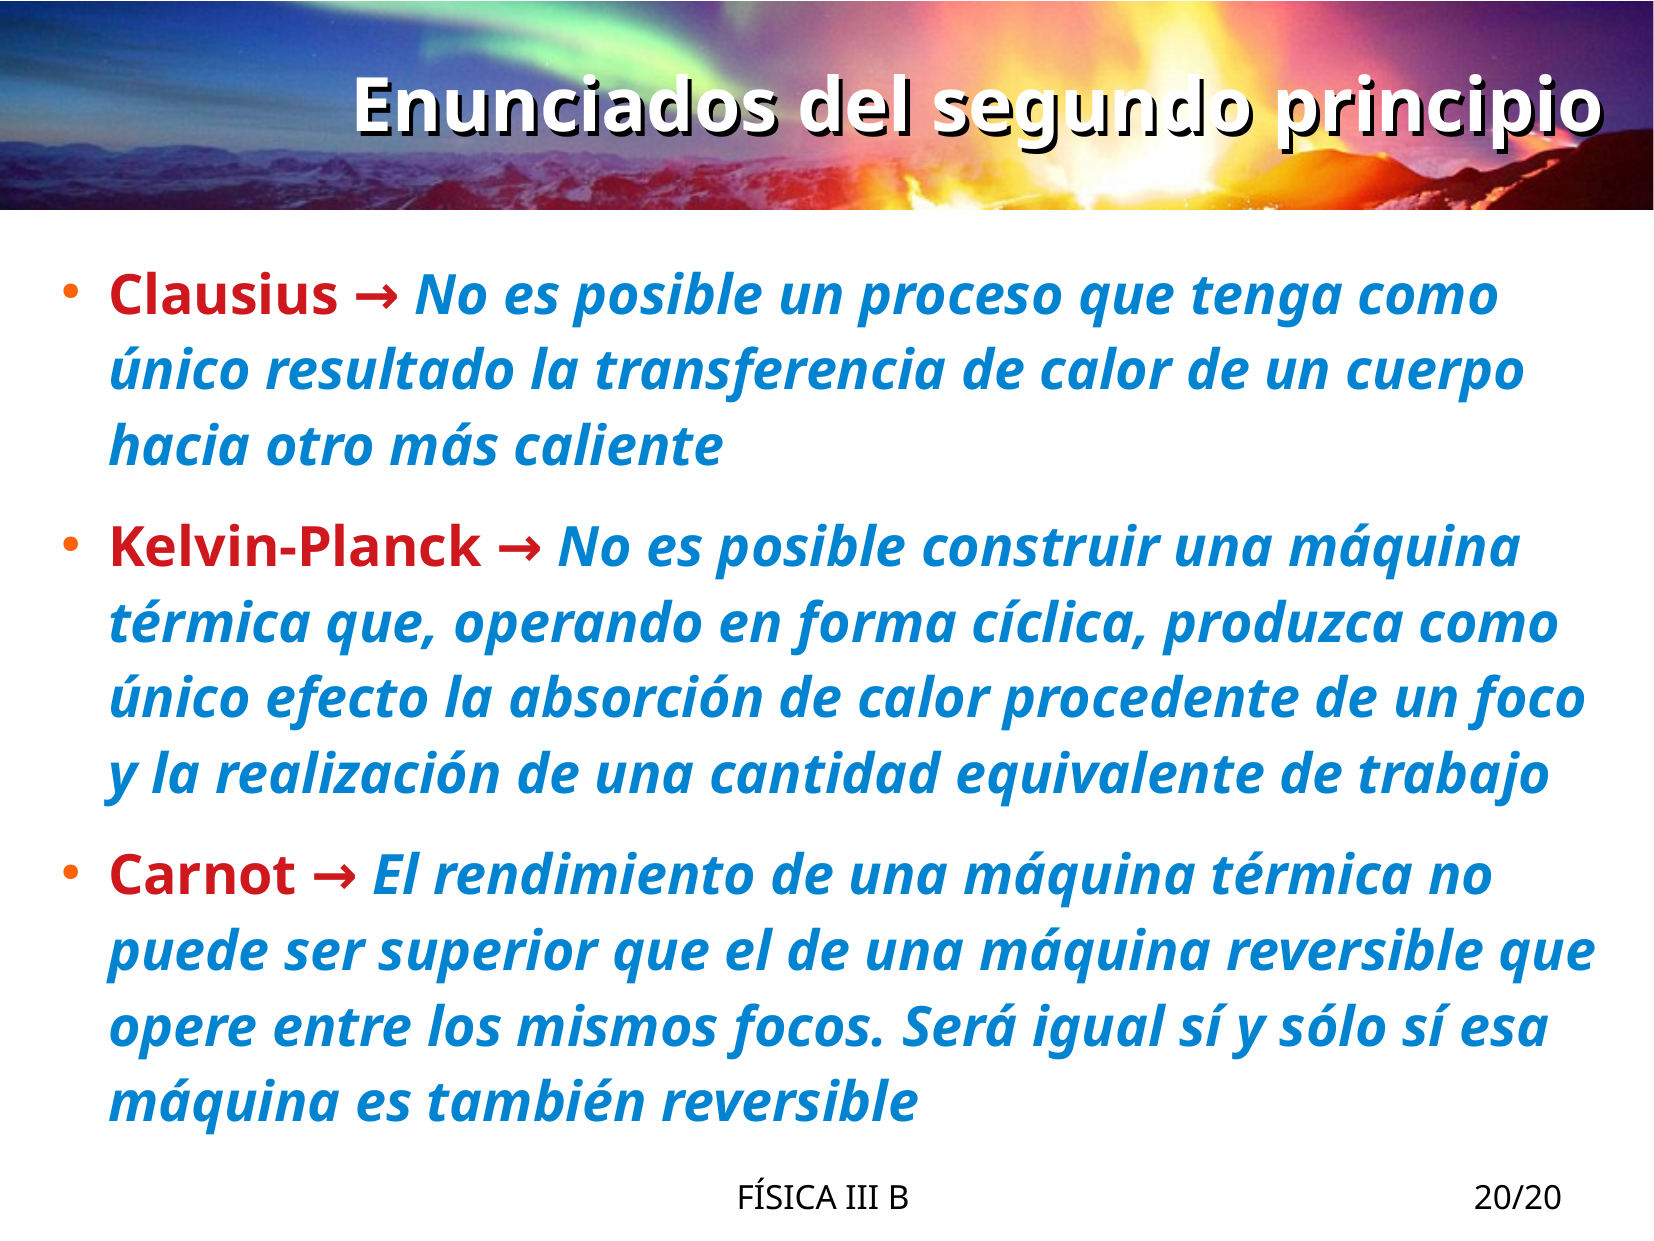

# Enunciados del segundo principio
Clausius → No es posible un proceso que tenga como único resultado la transferencia de calor de un cuerpo hacia otro más caliente
Kelvin-Planck → No es posible construir una máquina térmica que, operando en forma cíclica, produzca como único efecto la absorción de calor procedente de un foco y la realización de una cantidad equivalente de trabajo
Carnot → El rendimiento de una máquina térmica no puede ser superior que el de una máquina reversible que opere entre los mismos focos. Será igual sí y sólo sí esa máquina es también reversible
FÍSICA III B
20